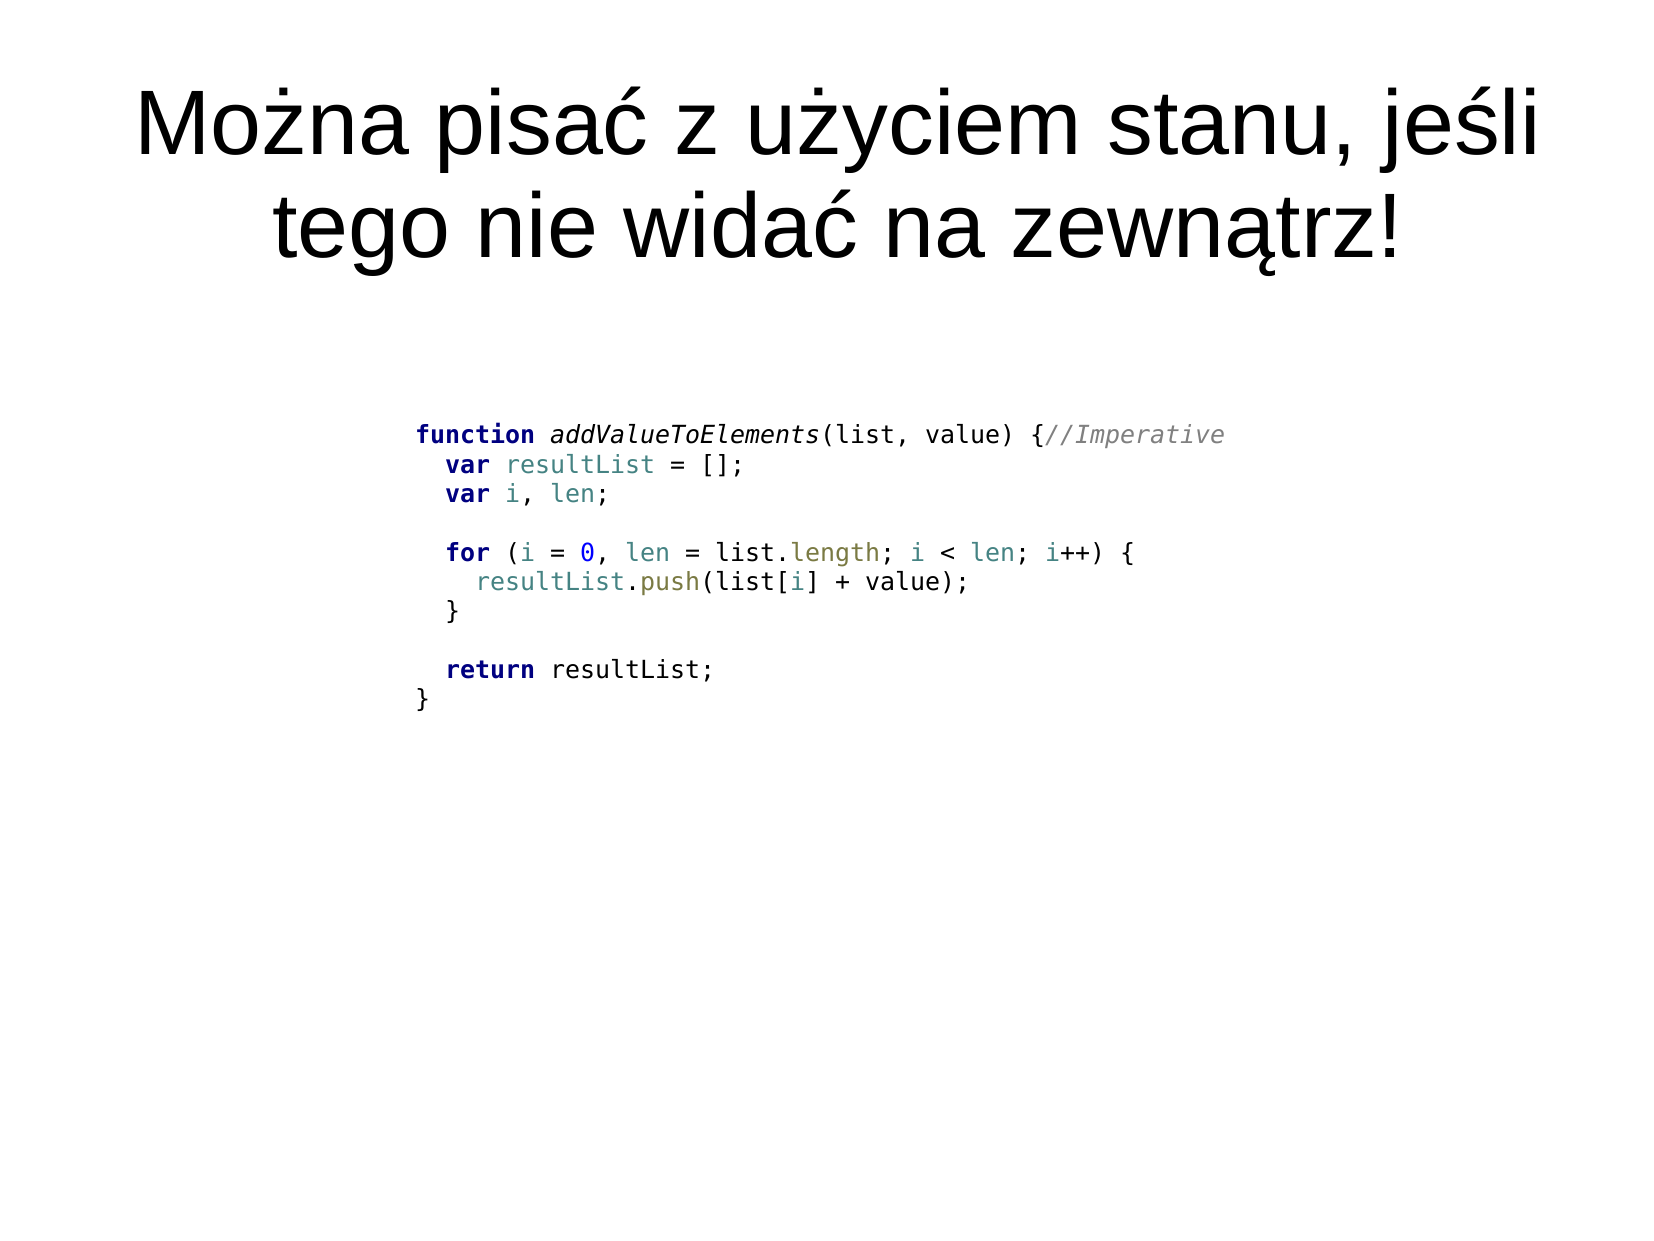

# Można pisać z użyciem stanu, jeśli tego nie widać na zewnątrz!
function addValueToElements(list, value) {//Imperative
 var resultList = [];
 var i, len;
 for (i = 0, len = list.length; i < len; i++) {
 resultList.push(list[i] + value);
 }
 return resultList;
}